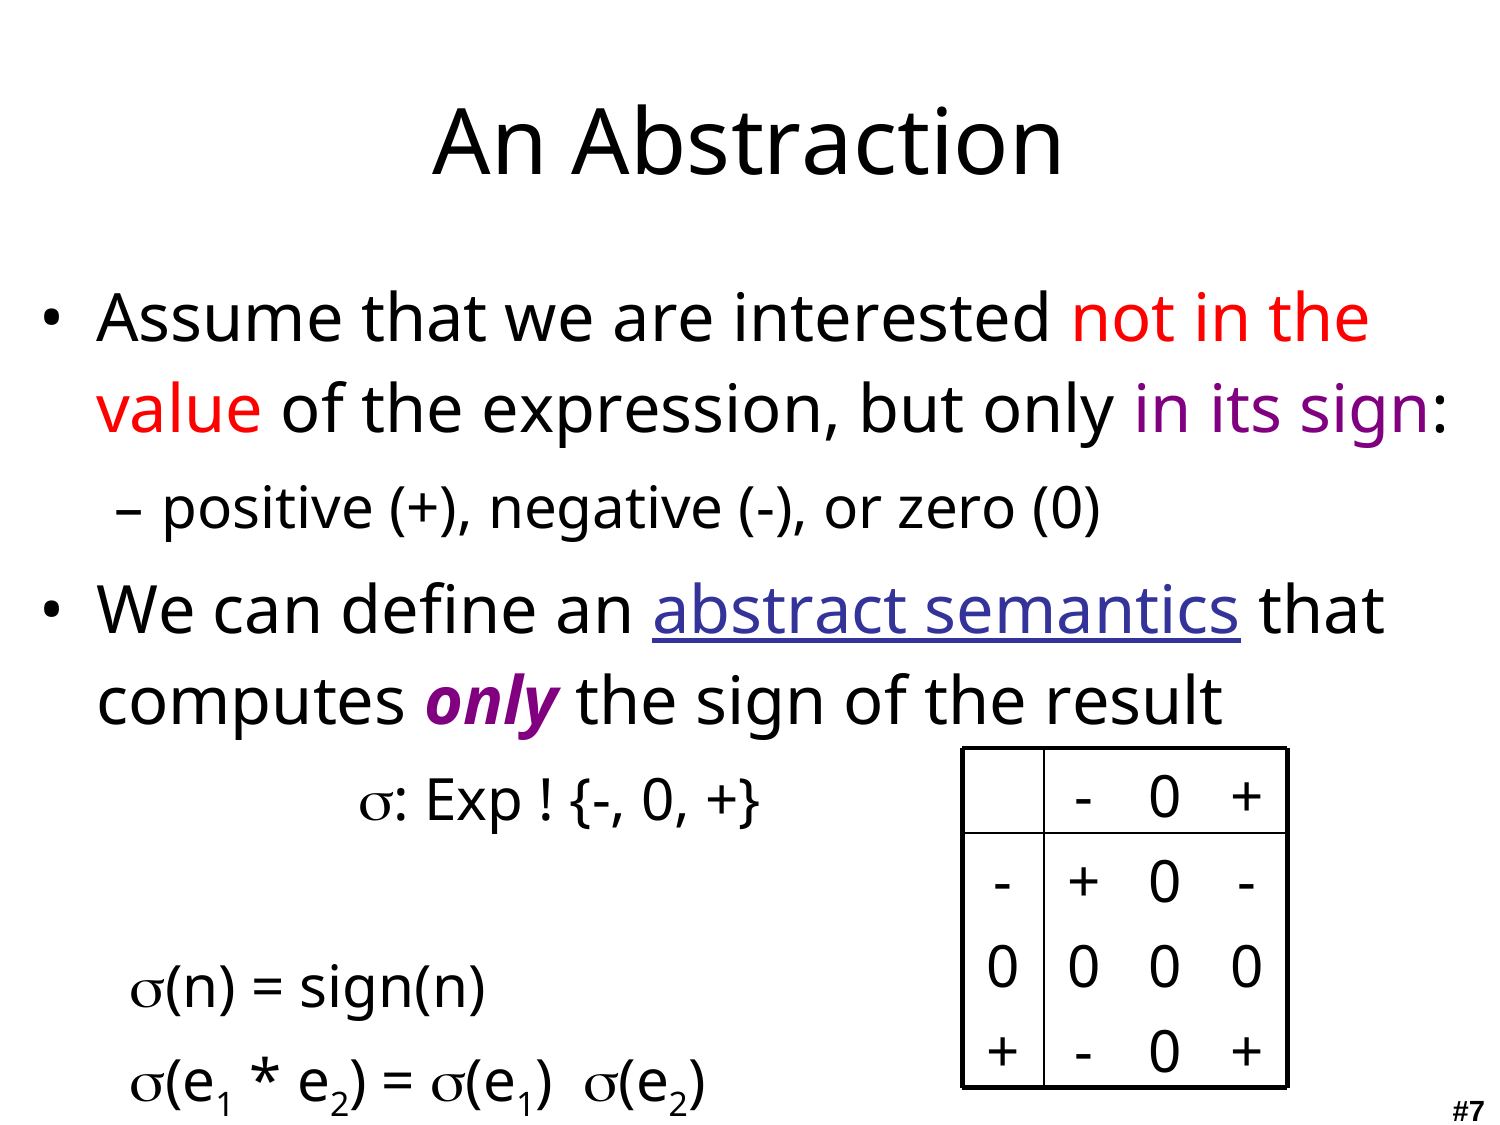

# An Abstraction
Assume that we are interested not in the value of the expression, but only in its sign:
positive (+), negative (-), or zero (0)
We can define an abstract semantics that computes only the sign of the result
 : Exp ! {-, 0, +}
 (n) = sign(n)
 (e1 * e2) = (e1) ­ (e2)
­
-
0
+
-
+
0
-
0
0
0
0
+
-
0
+
7